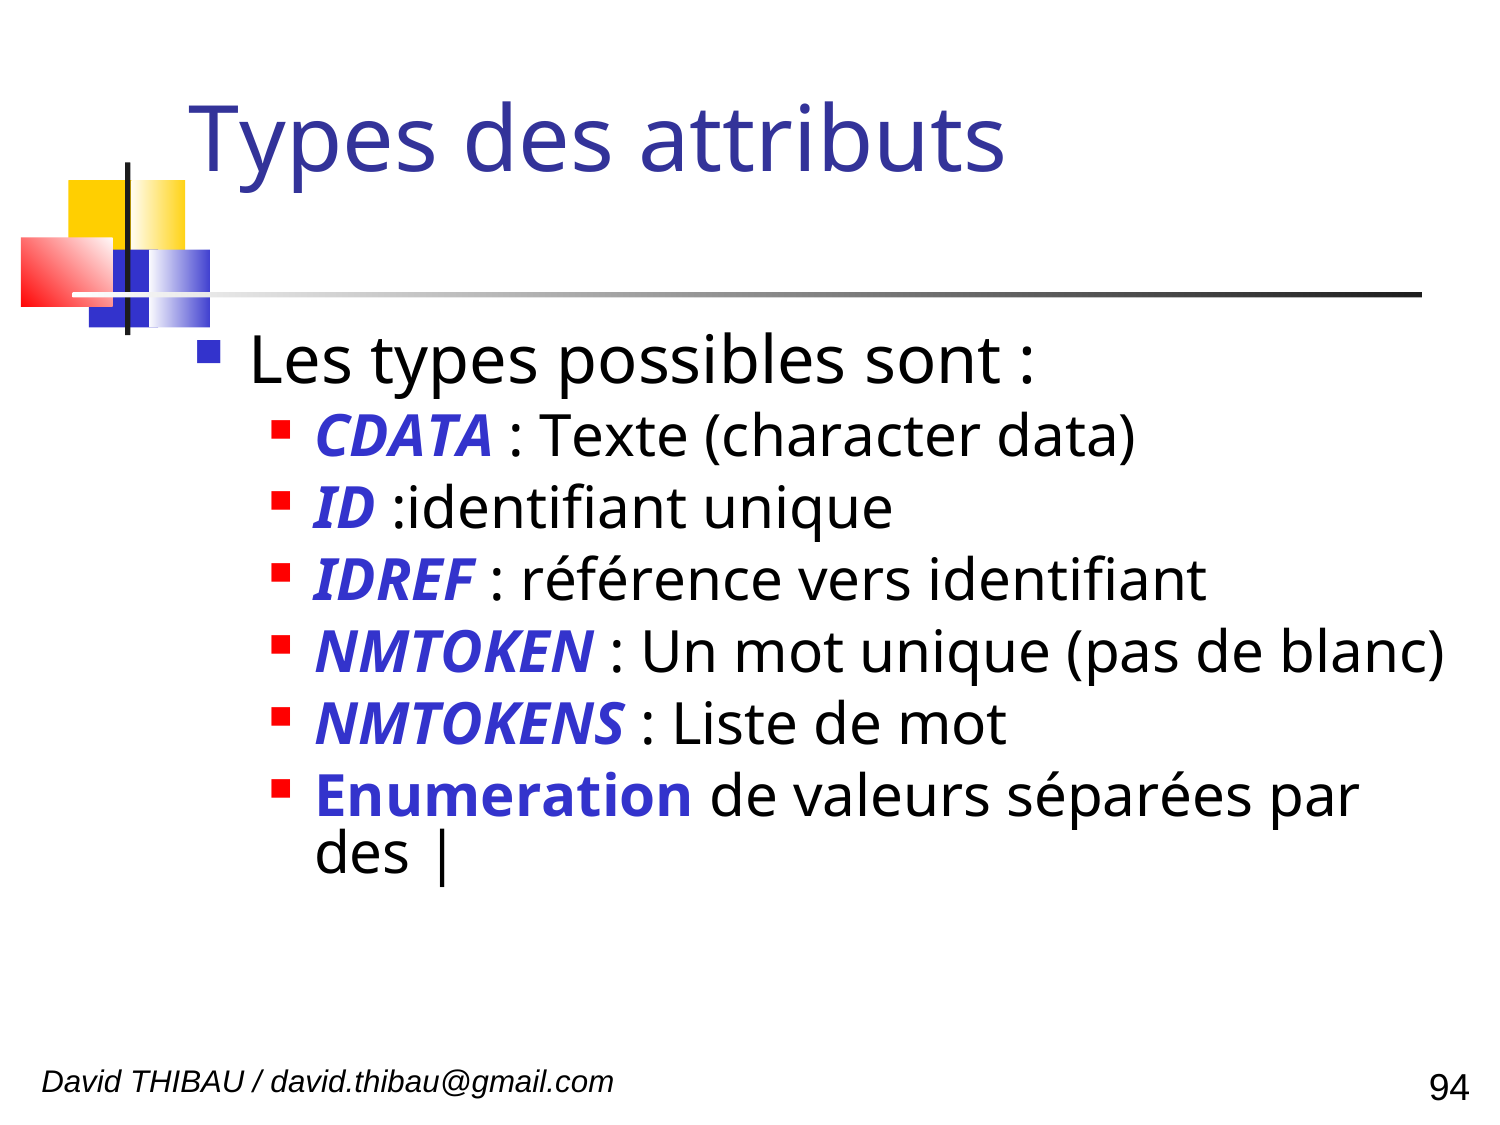

# Types des attributs
Les types possibles sont :
CDATA : Texte (character data)
ID :identifiant unique
IDREF : référence vers identifiant
NMTOKEN : Un mot unique (pas de blanc)
NMTOKENS : Liste de mot
Enumeration de valeurs séparées par des |